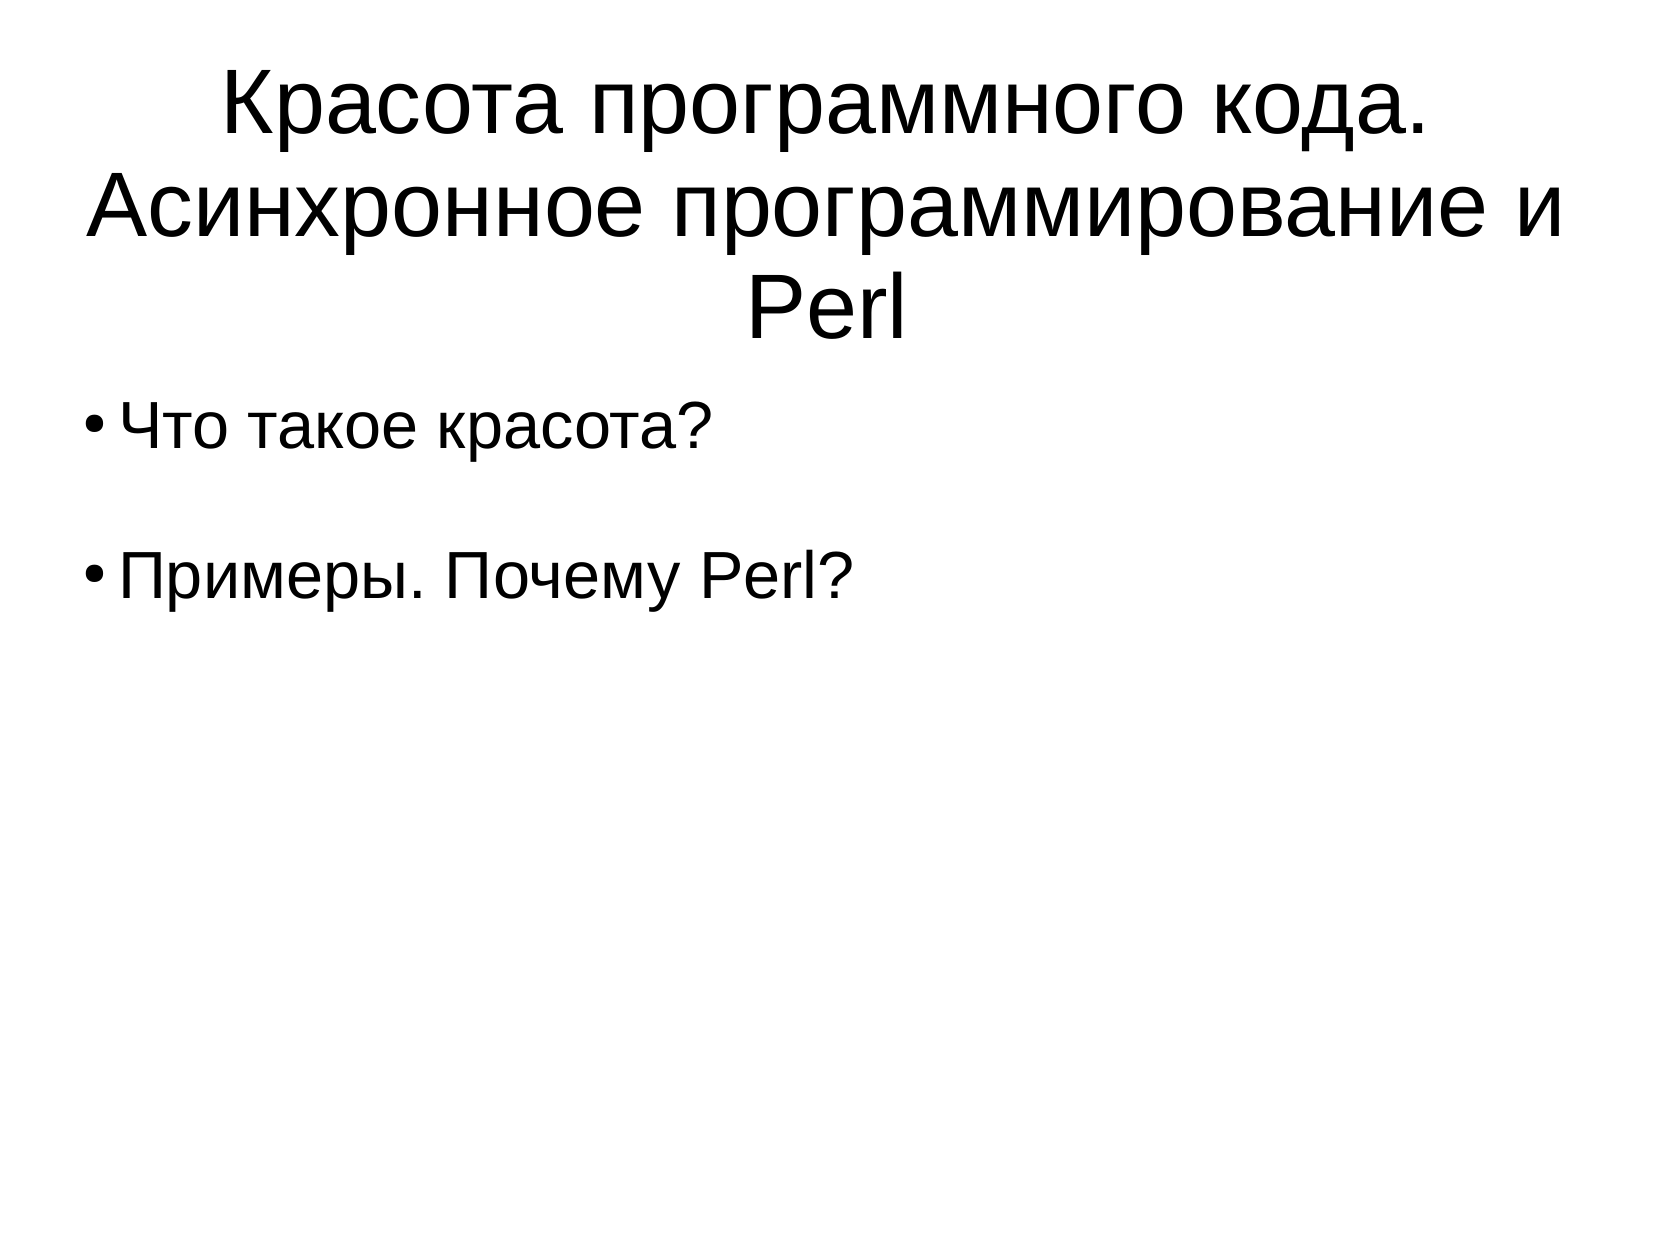

# Красота программного кода. Асинхронное программирование и Perl
Что такое красота?
Примеры. Почему Perl?